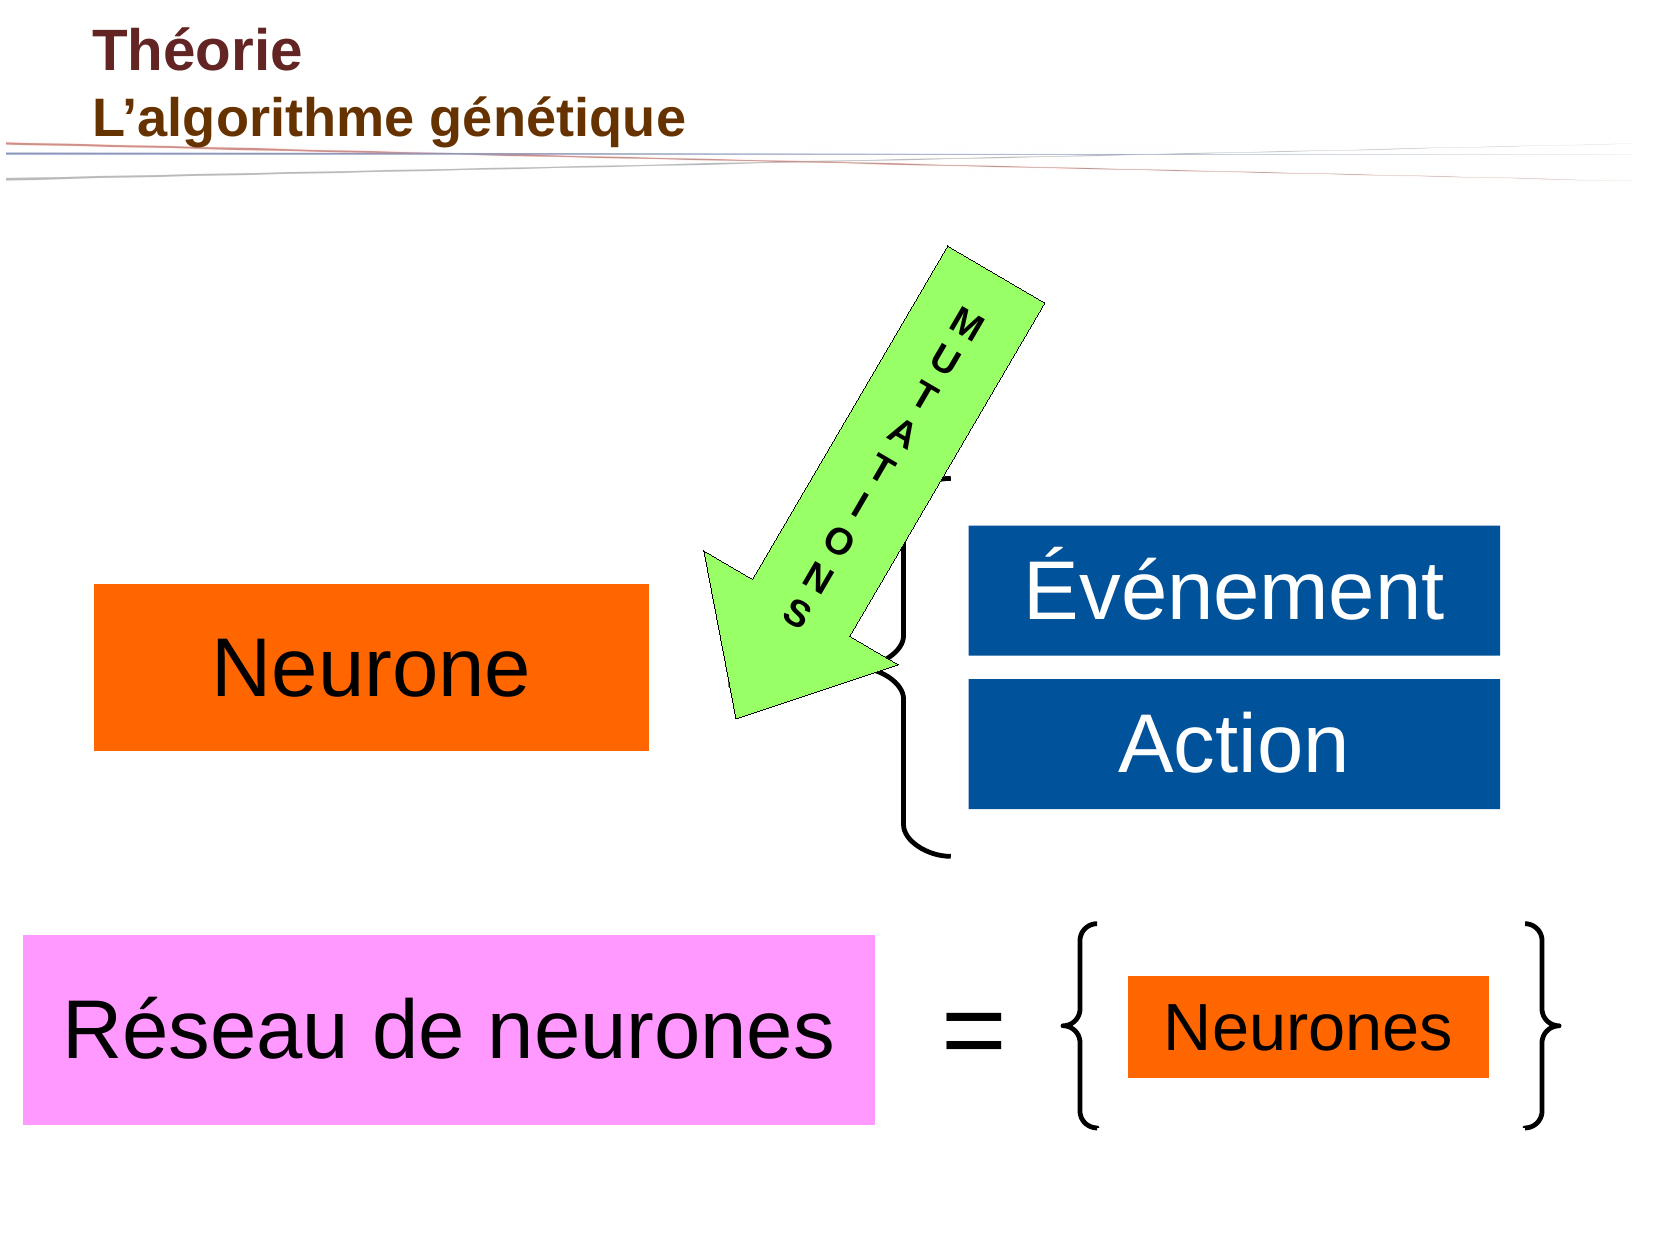

# Théorie L’algorithme génétique
M
U
T
A
T
I
O
N
S
Événement
Neurone
=
Action
Réseau de neurones
=
Neurones